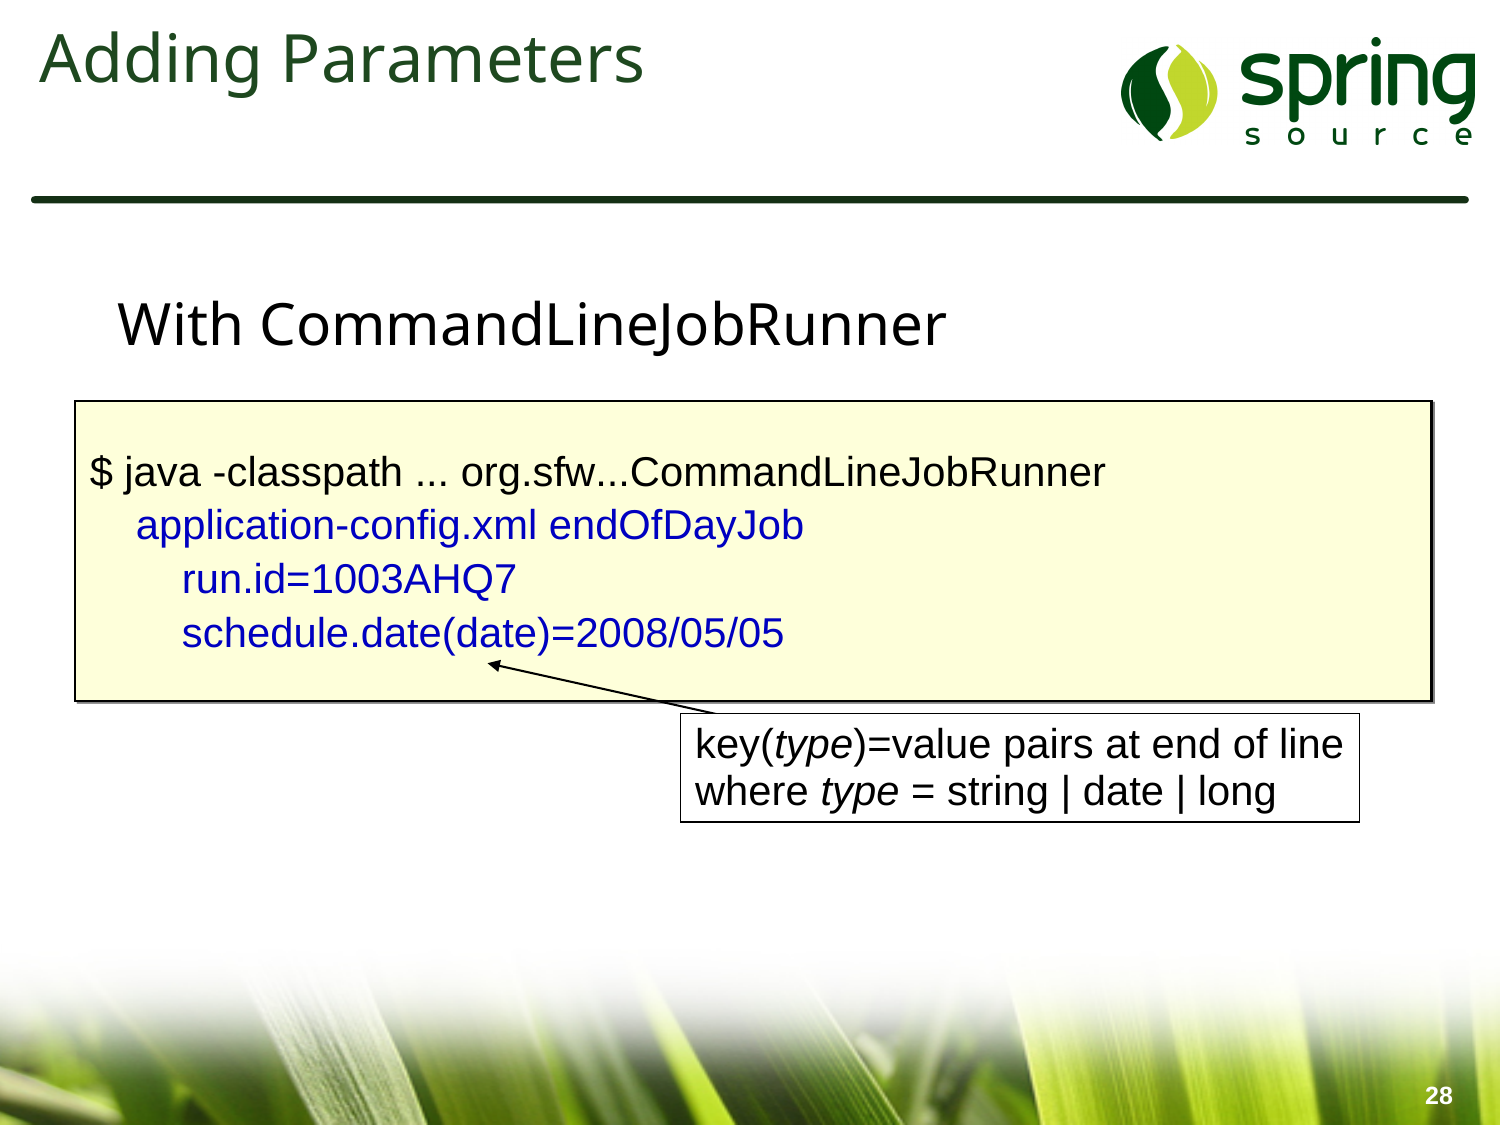

# Adding Parameters
With CommandLineJobRunner
$ java -classpath ... org.sfw...CommandLineJobRunner
 application-config.xml endOfDayJob
 run.id=1003AHQ7
 schedule.date(date)=2008/05/05
key(type)=value pairs at end of line
where type = string | date | long